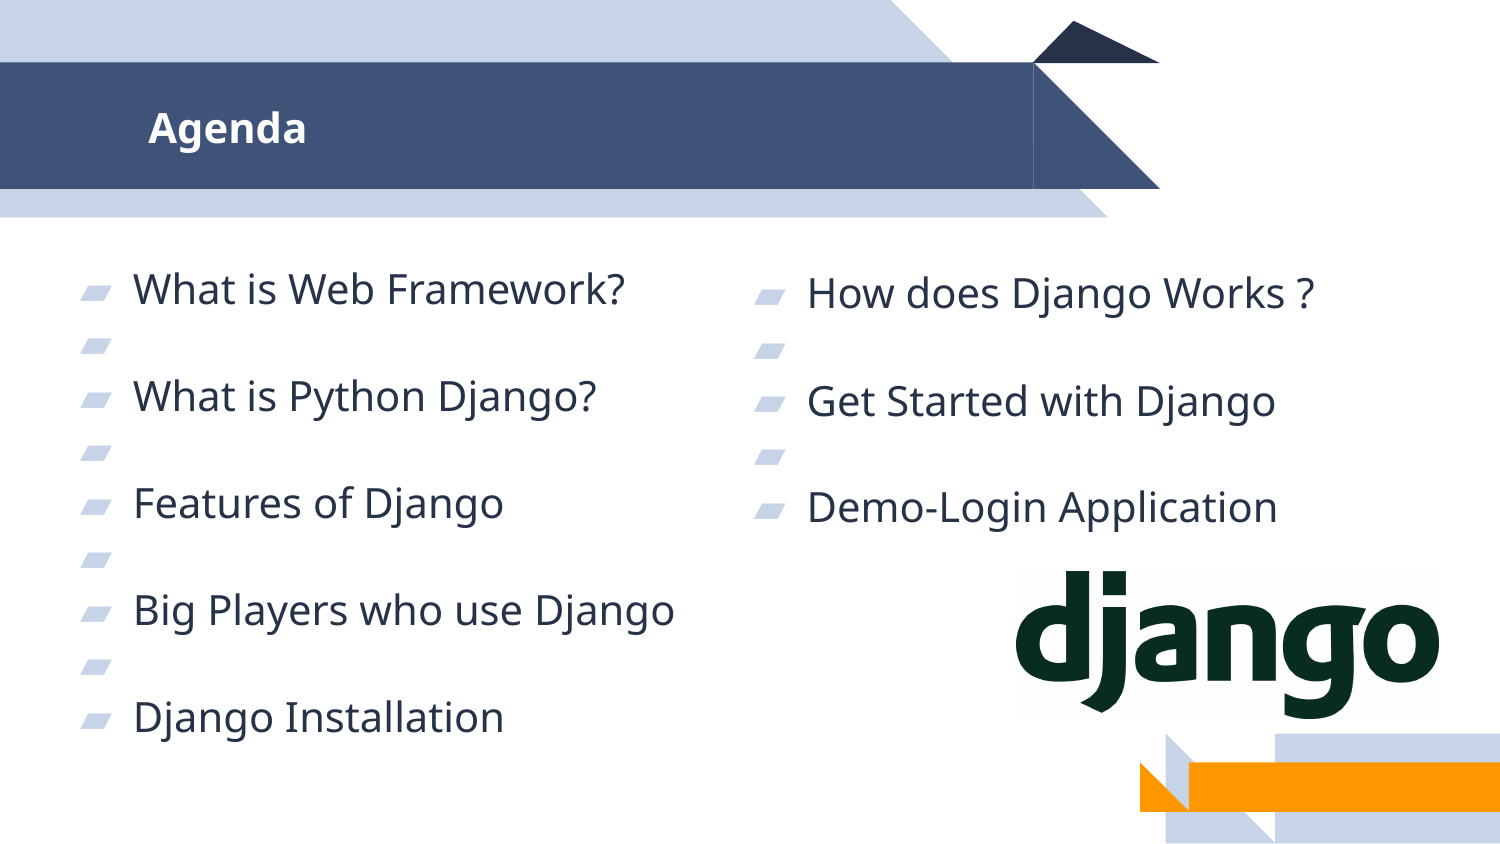

Agenda
What is Web Framework?
What is Python Django?
Features of Django
Big Players who use Django
Django Installation
How does Django Works ?
Get Started with Django
Demo-Login Application